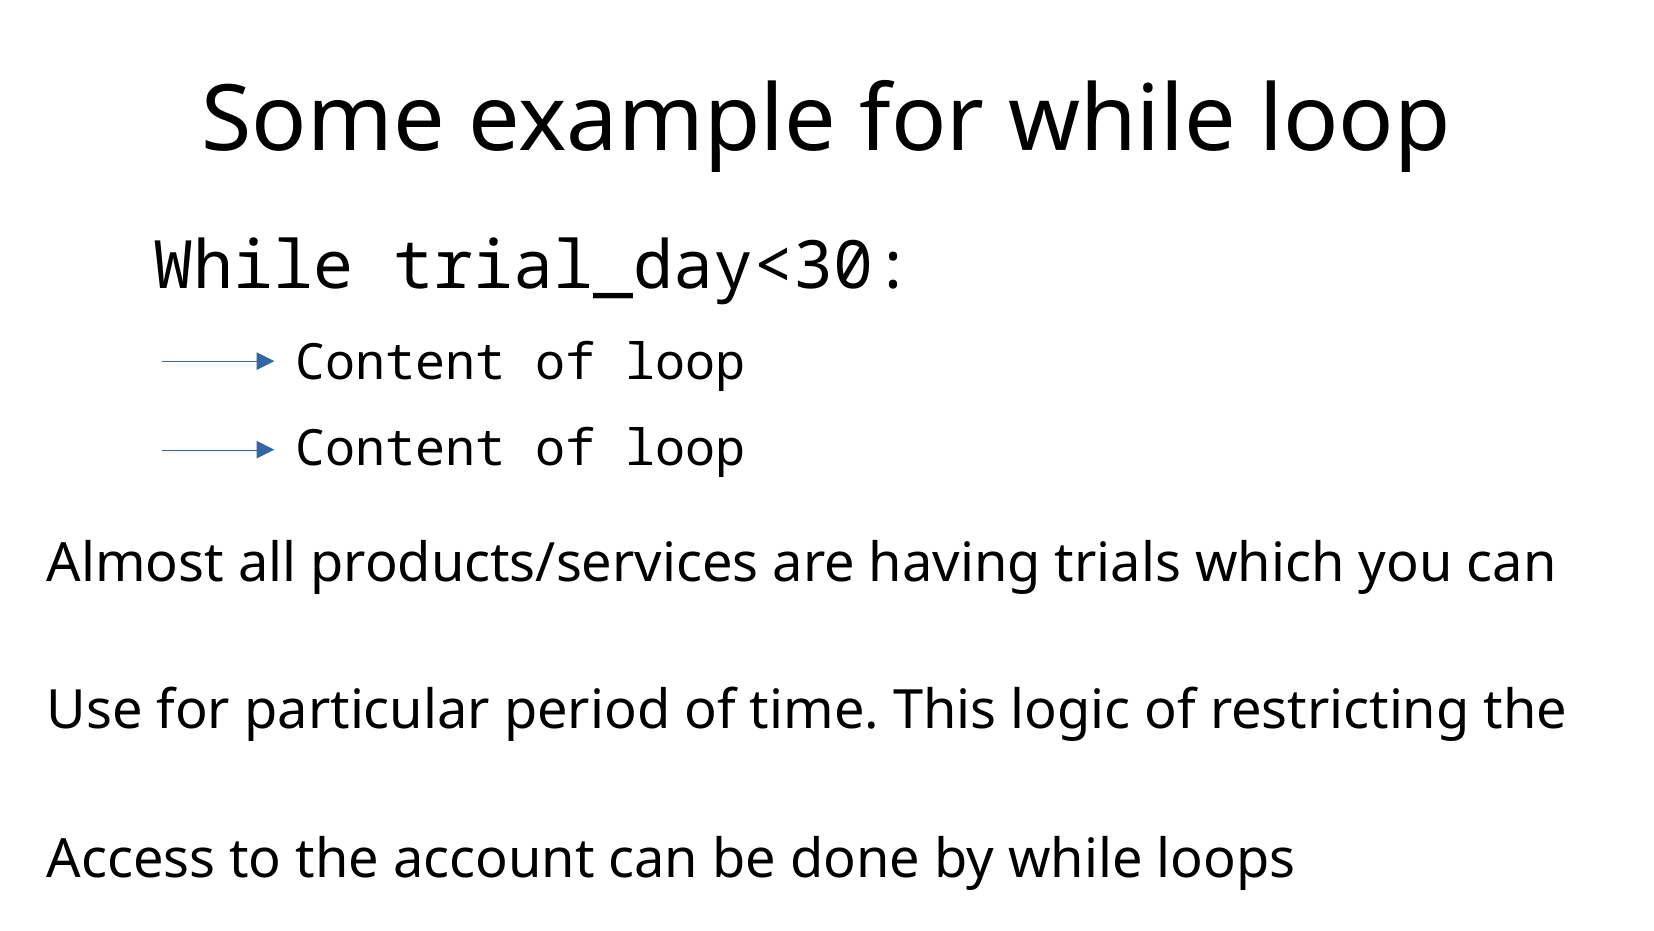

# Some example for while loop
While trial_day<30:
Content of loop
Content of loop
Almost all products/services are having trials which you can
Use for particular period of time. This logic of restricting the
Access to the account can be done by while loops